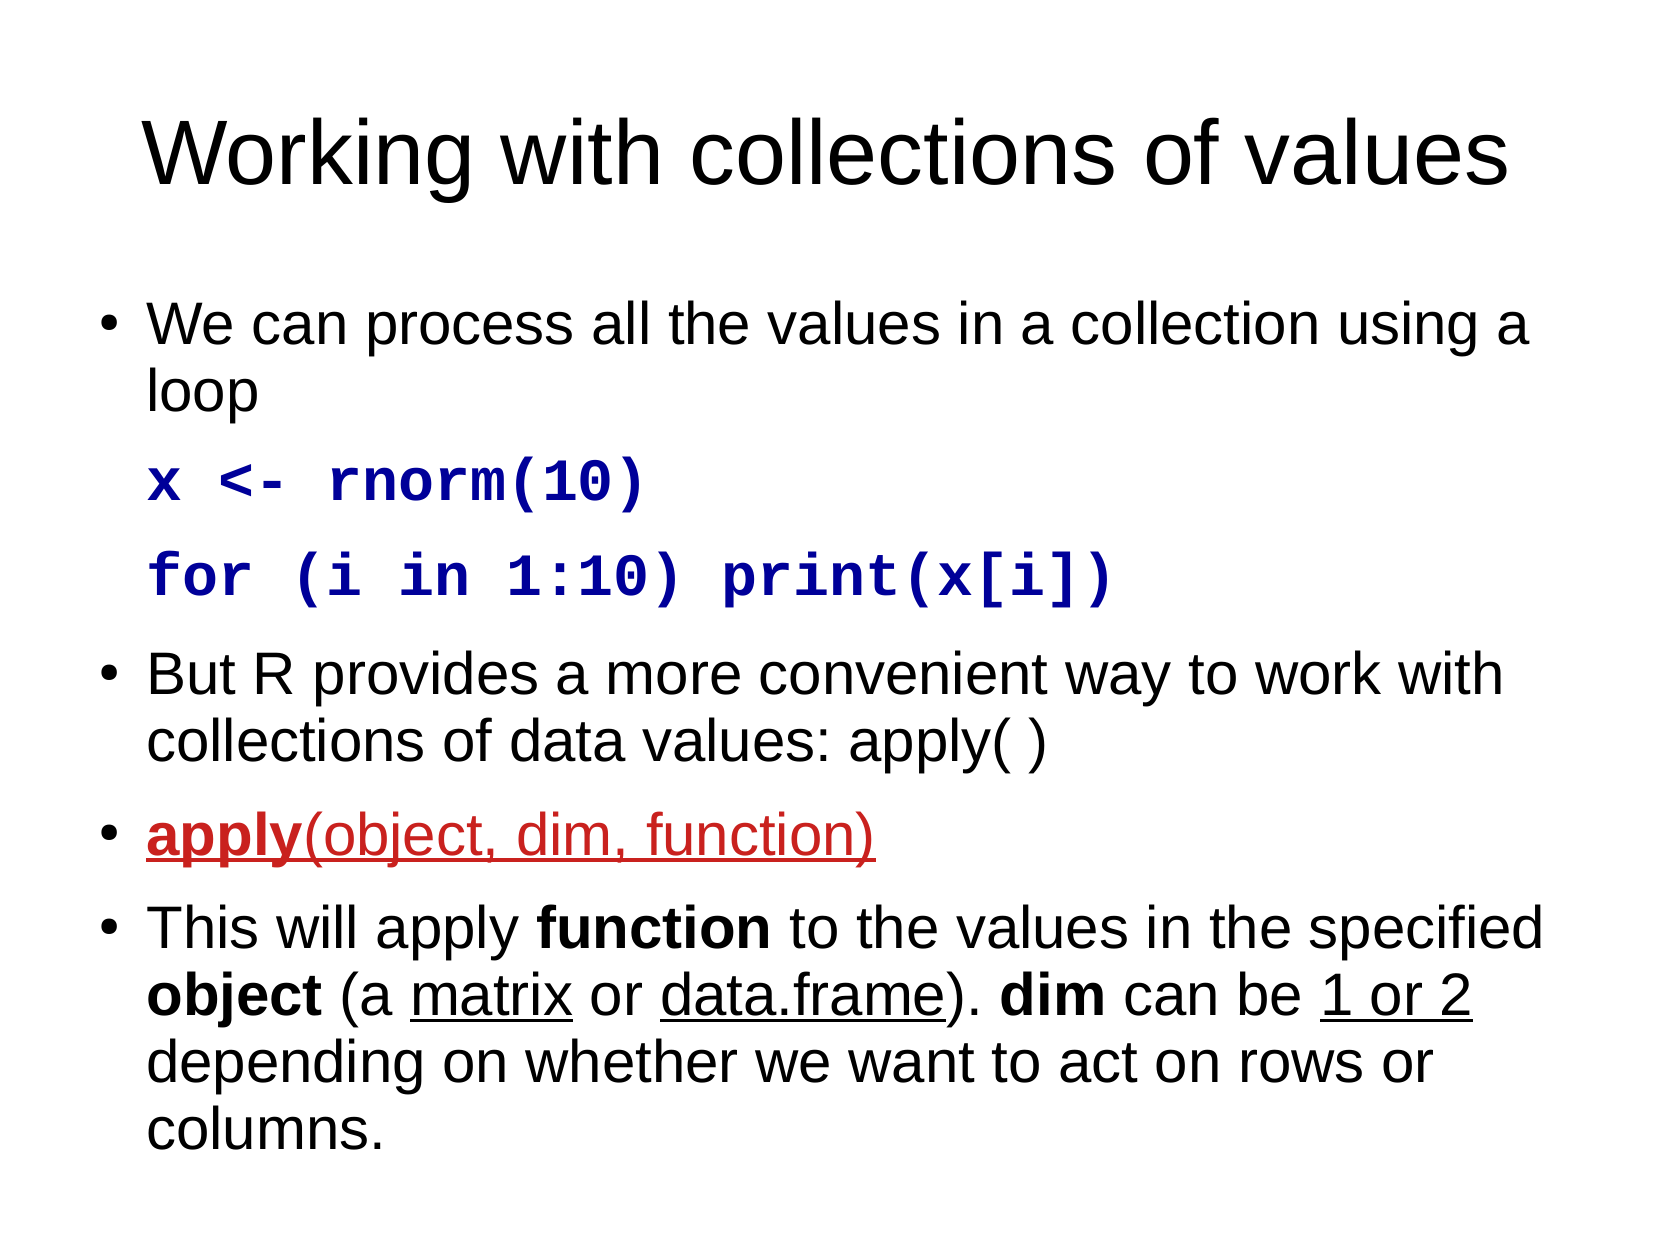

# Working with collections of values
We can process all the values in a collection using a loop
x <- rnorm(10)
for (i in 1:10) print(x[i])
But R provides a more convenient way to work with collections of data values: apply( )
apply(object, dim, function)
This will apply function to the values in the specified object (a matrix or data.frame). dim can be 1 or 2 depending on whether we want to act on rows or columns.